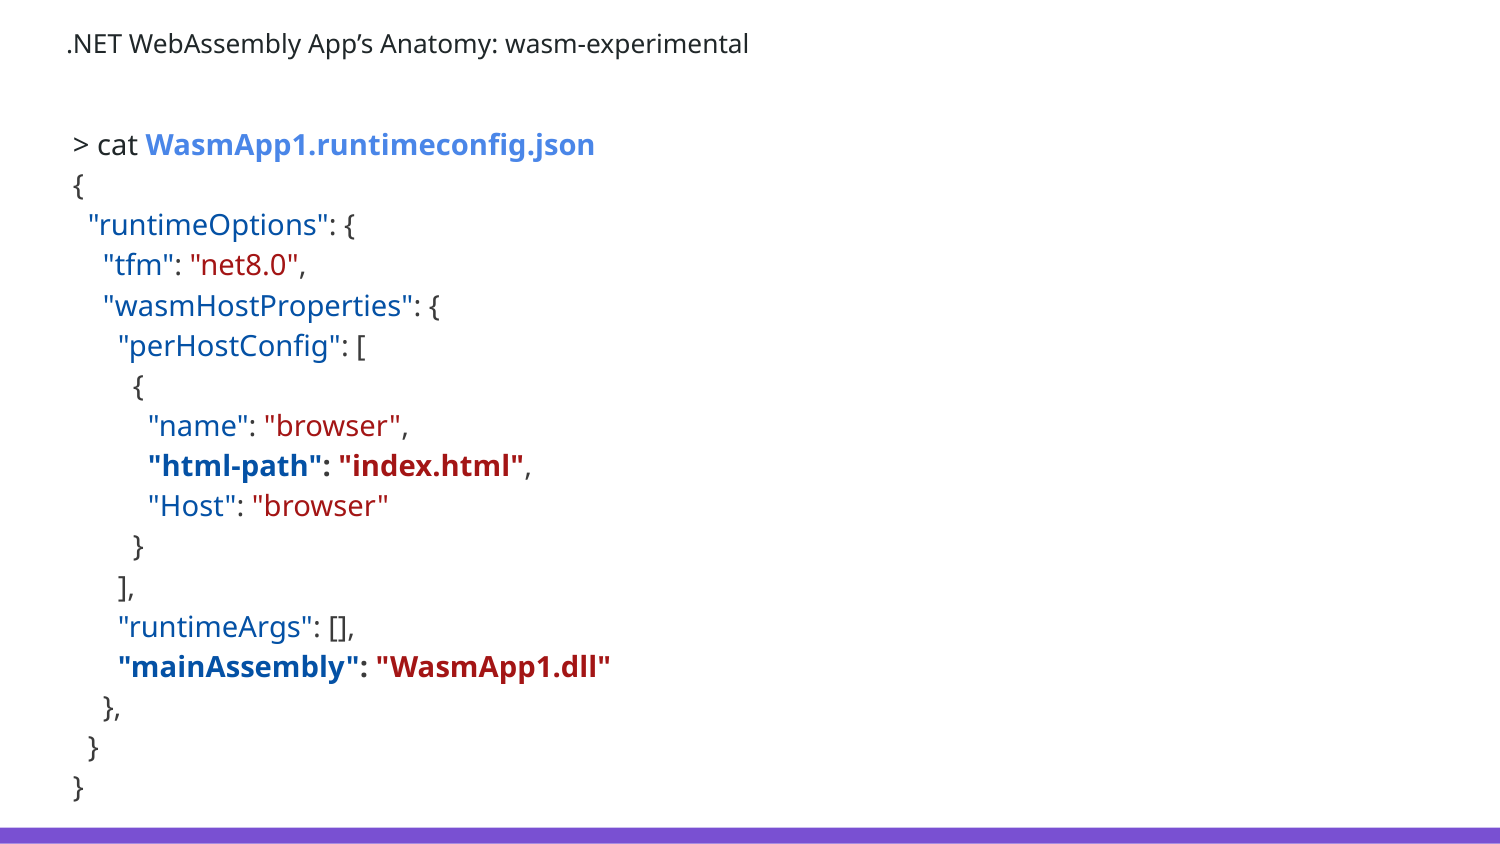

# .NET WebAssembly App’s Anatomy: wasm-experimental
> cat WasmApp1.runtimeconfig.json
{
 "runtimeOptions": {
 "tfm": "net8.0",
 "wasmHostProperties": {
 "perHostConfig": [
 {
 "name": "browser",
 "html-path": "index.html",
 "Host": "browser"
 }
 ],
 "runtimeArgs": [],
 "mainAssembly": "WasmApp1.dll"
 },
 }
}